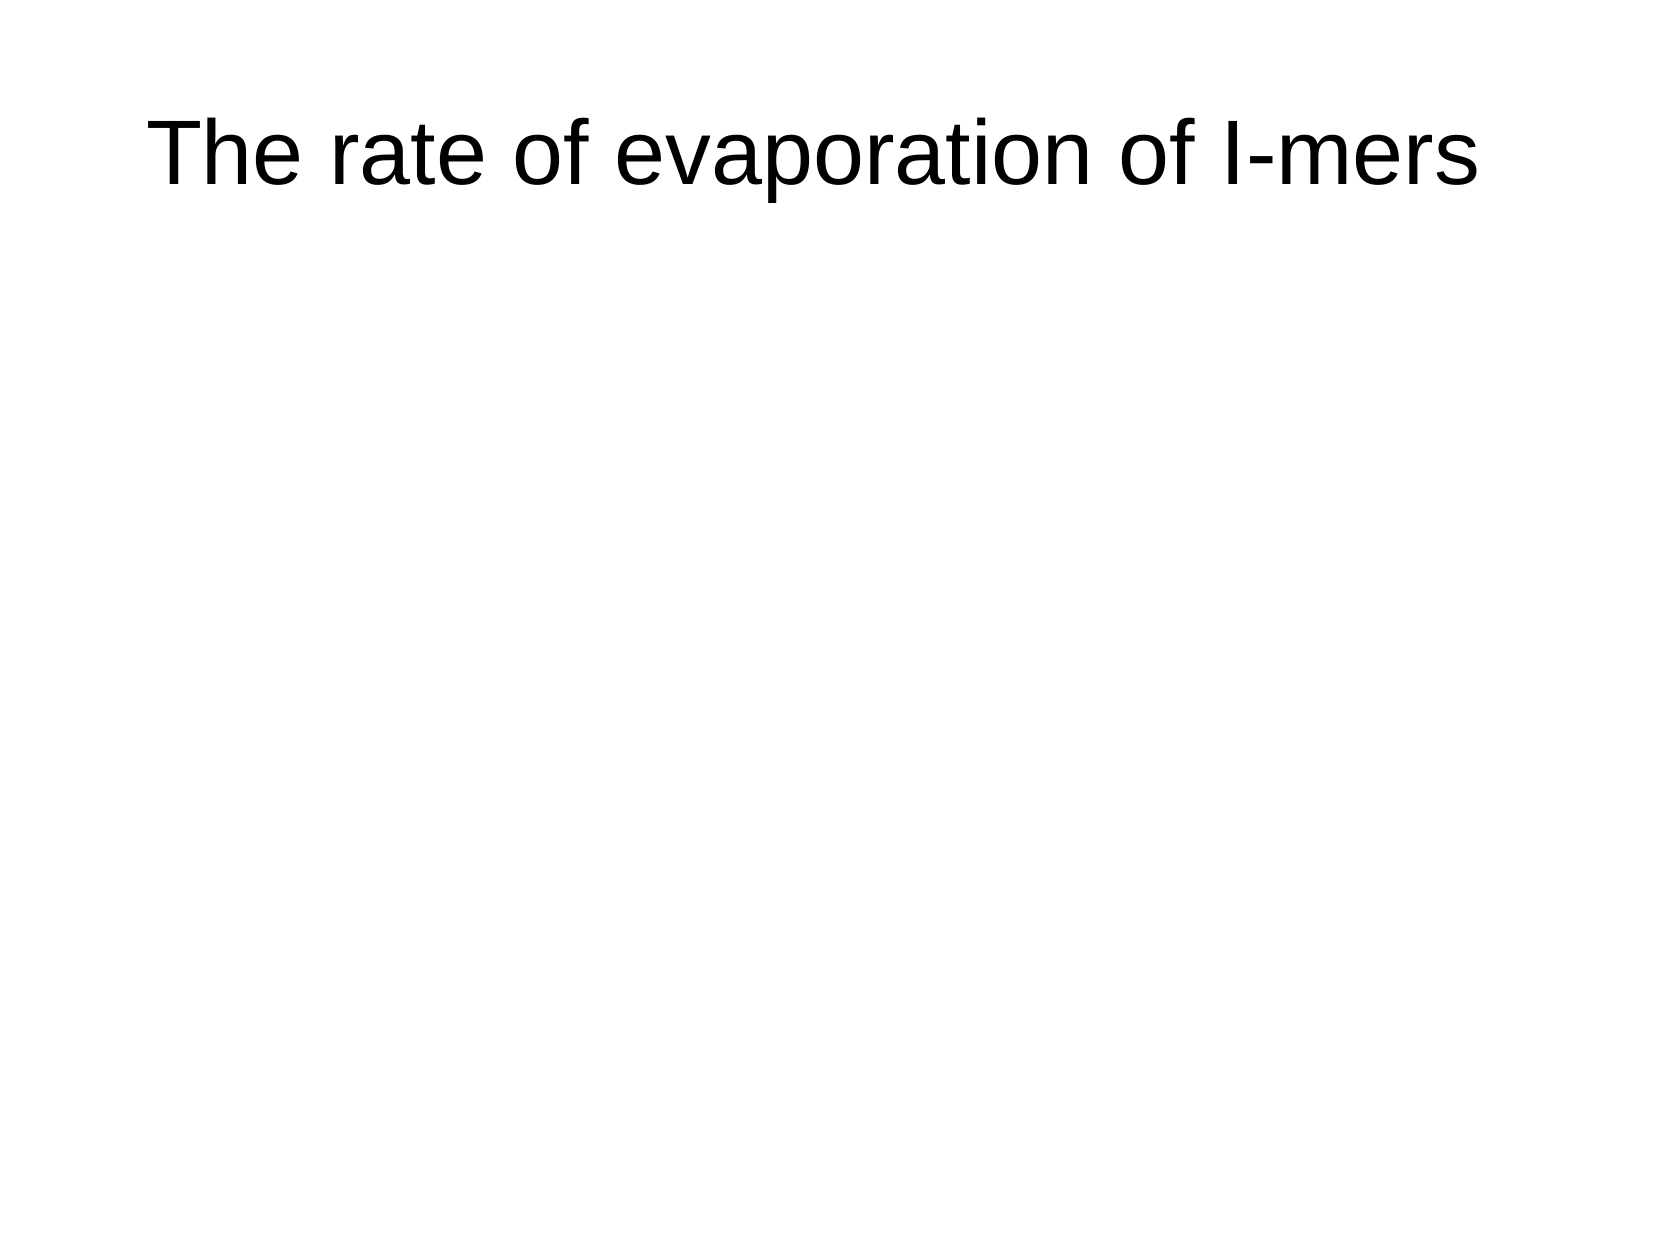

# The rate of evaporation of I-mers